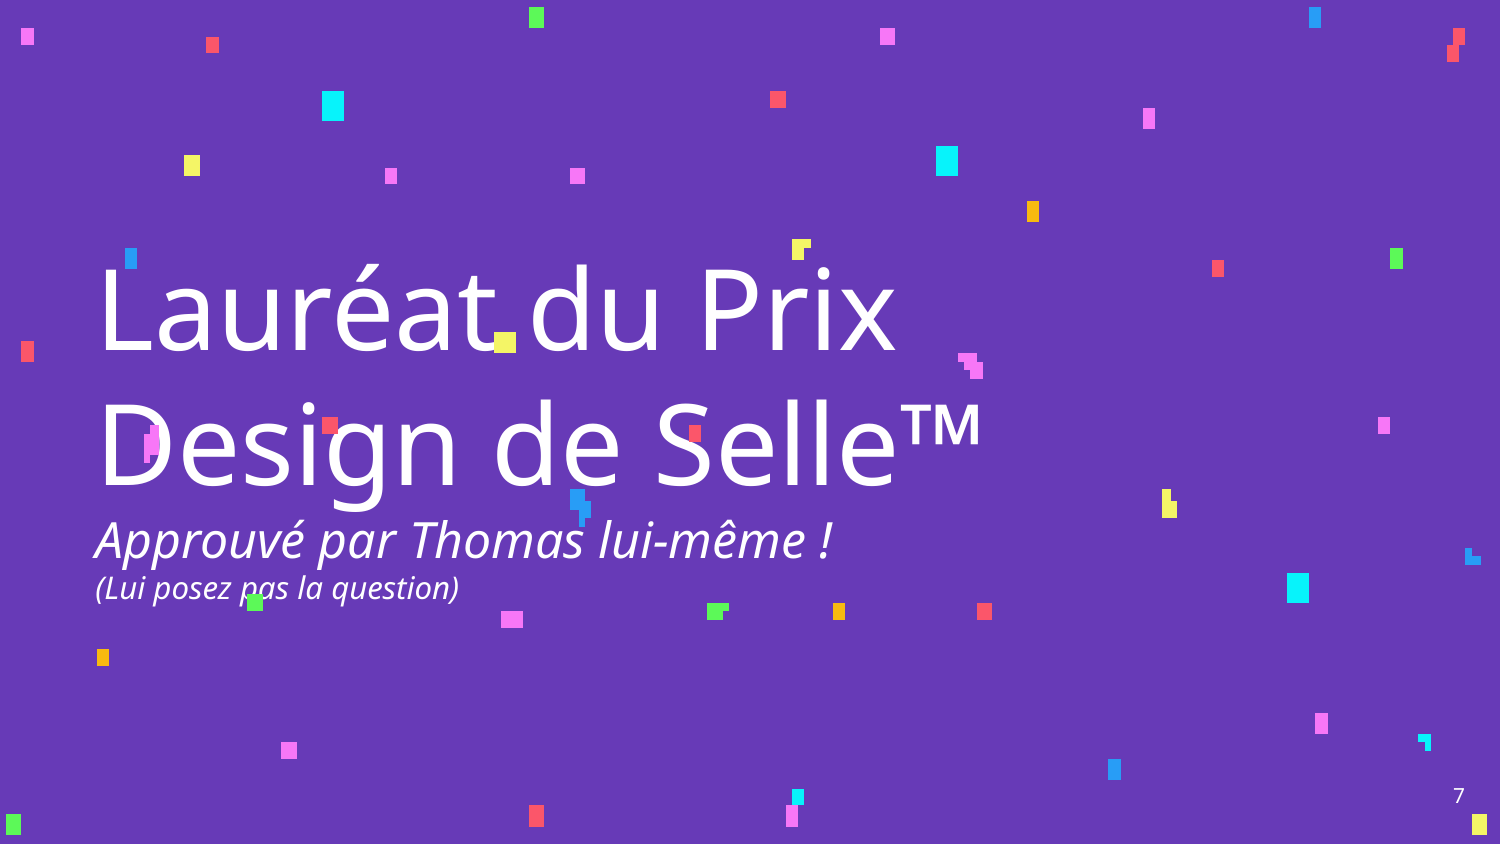

# Lauréat du Prix Design de Selle™ Approuvé par Thomas lui-même ! (Lui posez pas la question)